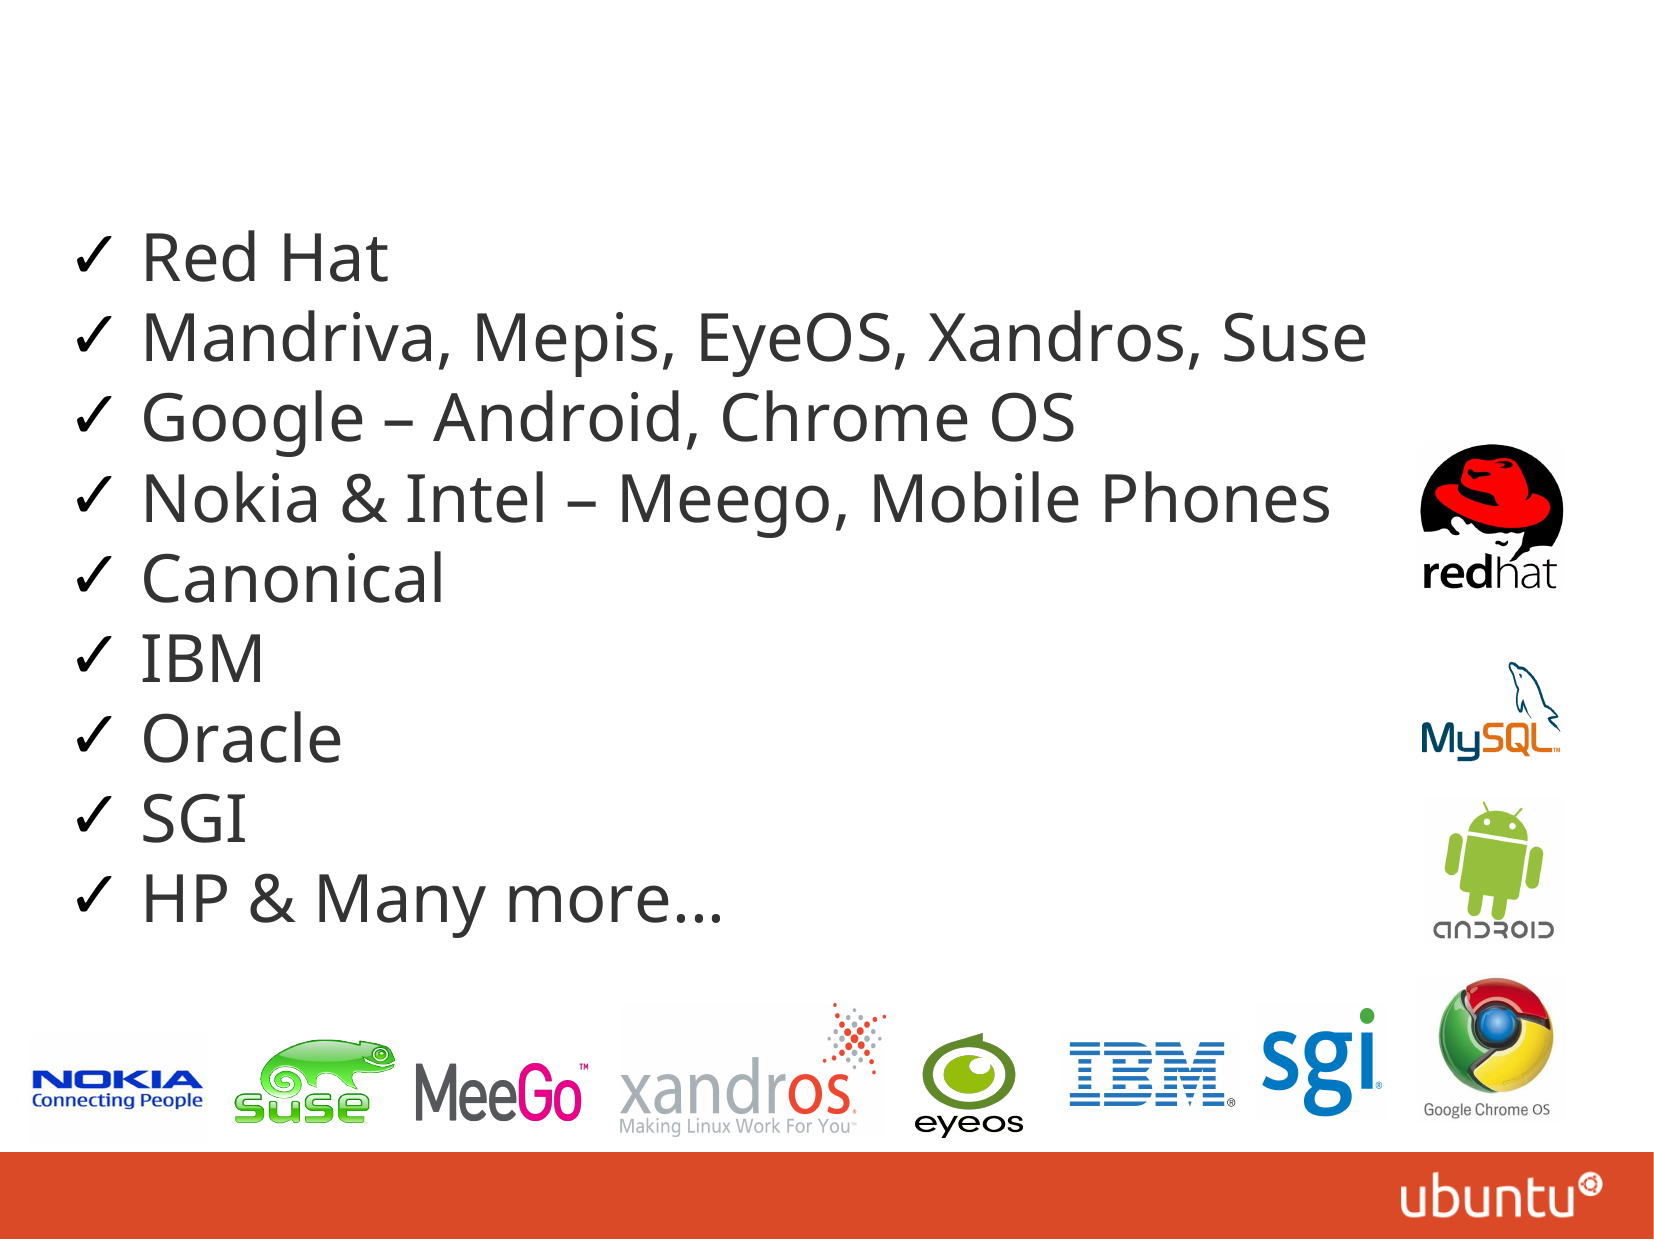

# Bussiness in FOSS
 Red Hat
 Mandriva, Mepis, EyeOS, Xandros, Suse
 Google – Android, Chrome OS
 Nokia & Intel – Meego, Mobile Phones
 Canonical
 IBM
 Oracle
 SGI
 HP & Many more...